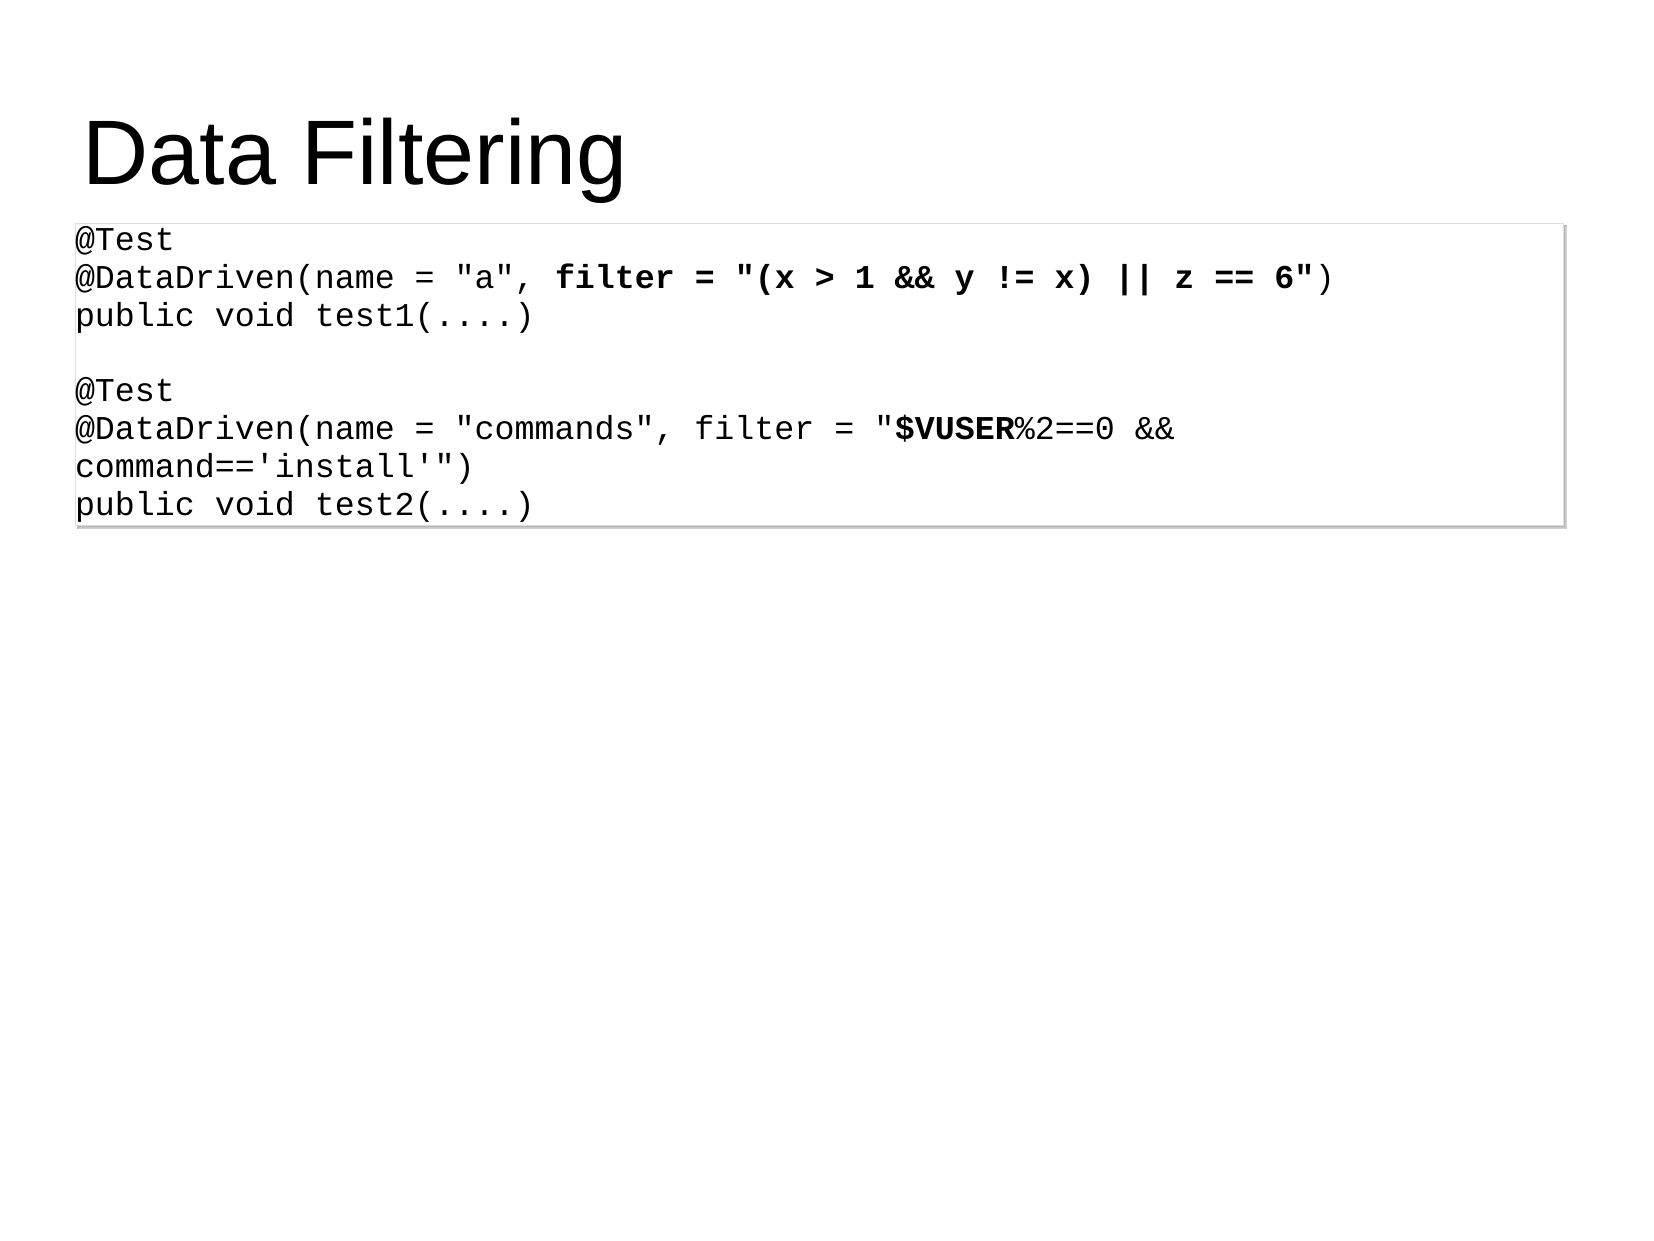

# Data Filtering
@Test
@DataDriven(name = "a", filter = "(x > 1 && y != x) || z == 6")
public void test1(....)
@Test
@DataDriven(name = "commands", filter = "$VUSER%2==0 && command=='install'")
public void test2(....)